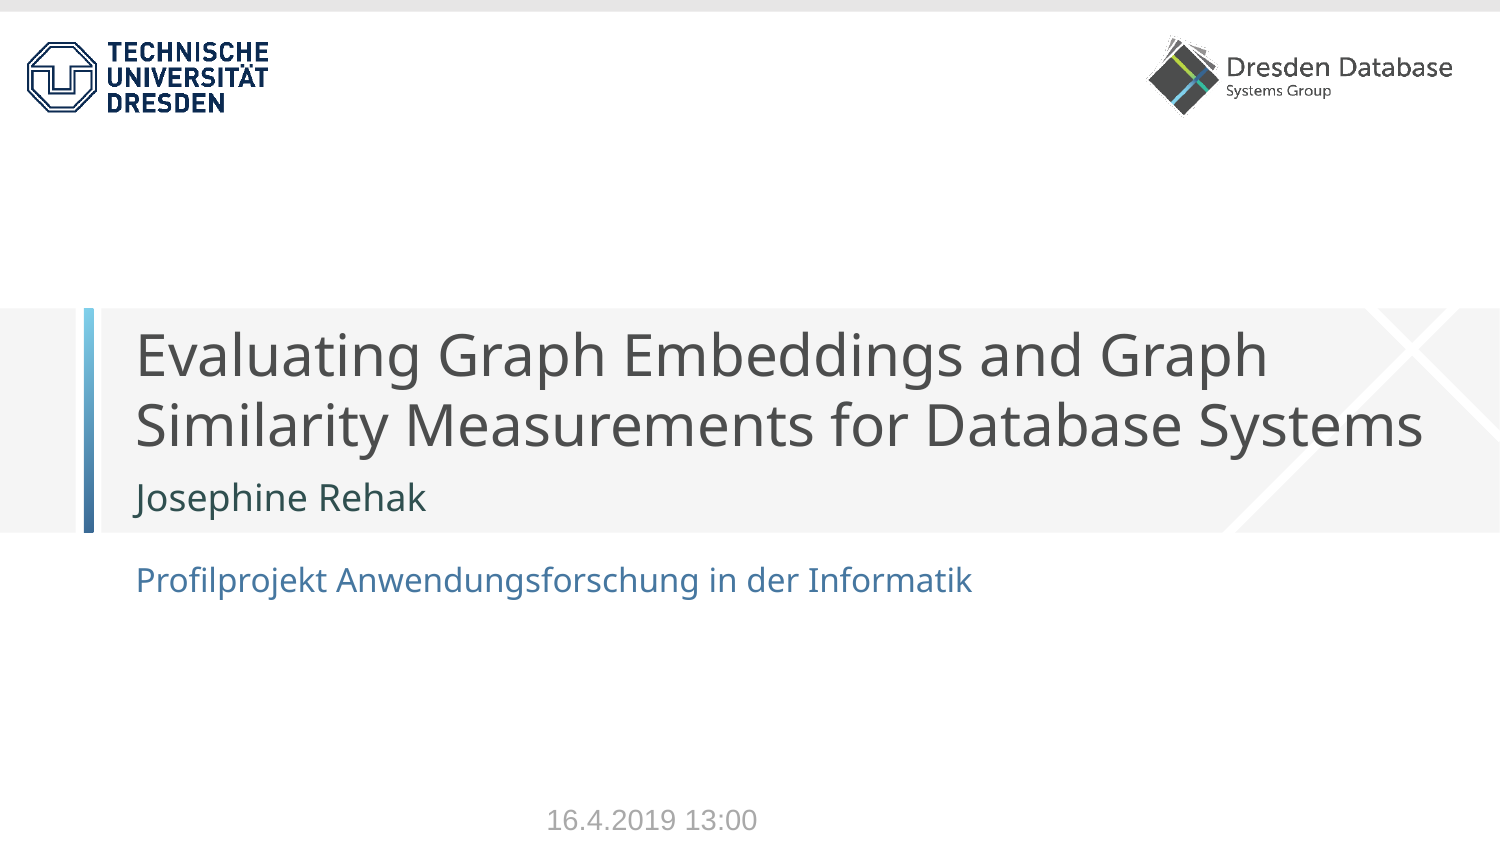

# Evaluating Graph Embeddings and Graph Similarity Measurements for Database Systems
Josephine Rehak
Profilprojekt Anwendungsforschung in der Informatik
16.4.2019 13:00